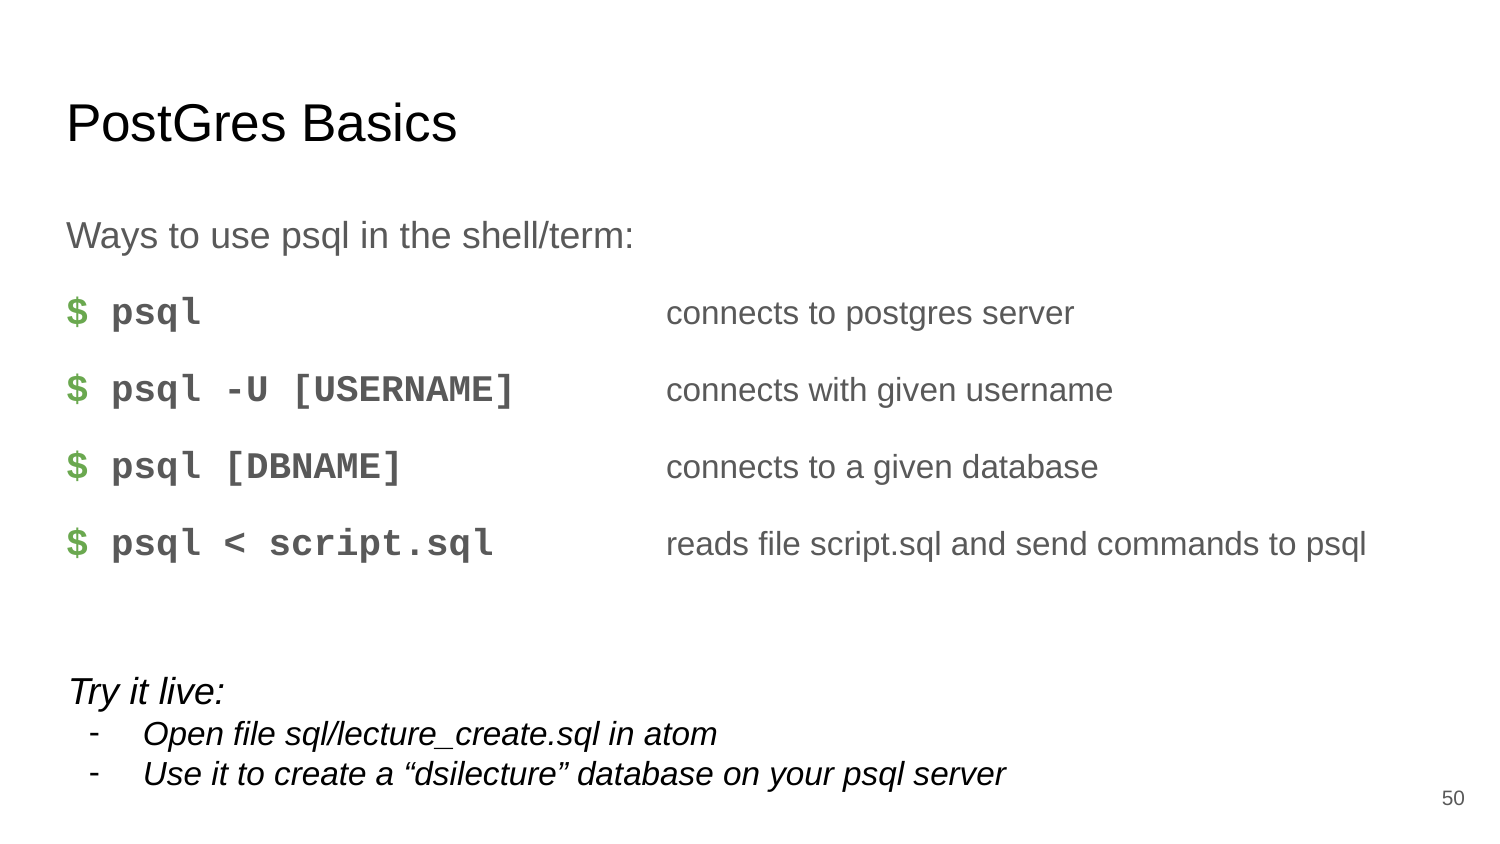

# PostGres Basics
Ways to use psql in the shell/term:
$ psql							connects to postgres server
$ psql -U [USERNAME]		connects with given username
$ psql [DBNAME]				connects to a given database
$ psql < script.sql			reads file script.sql and send commands to psql
Try it live:
Open file sql/lecture_create.sql in atom
Use it to create a “dsilecture” database on your psql server